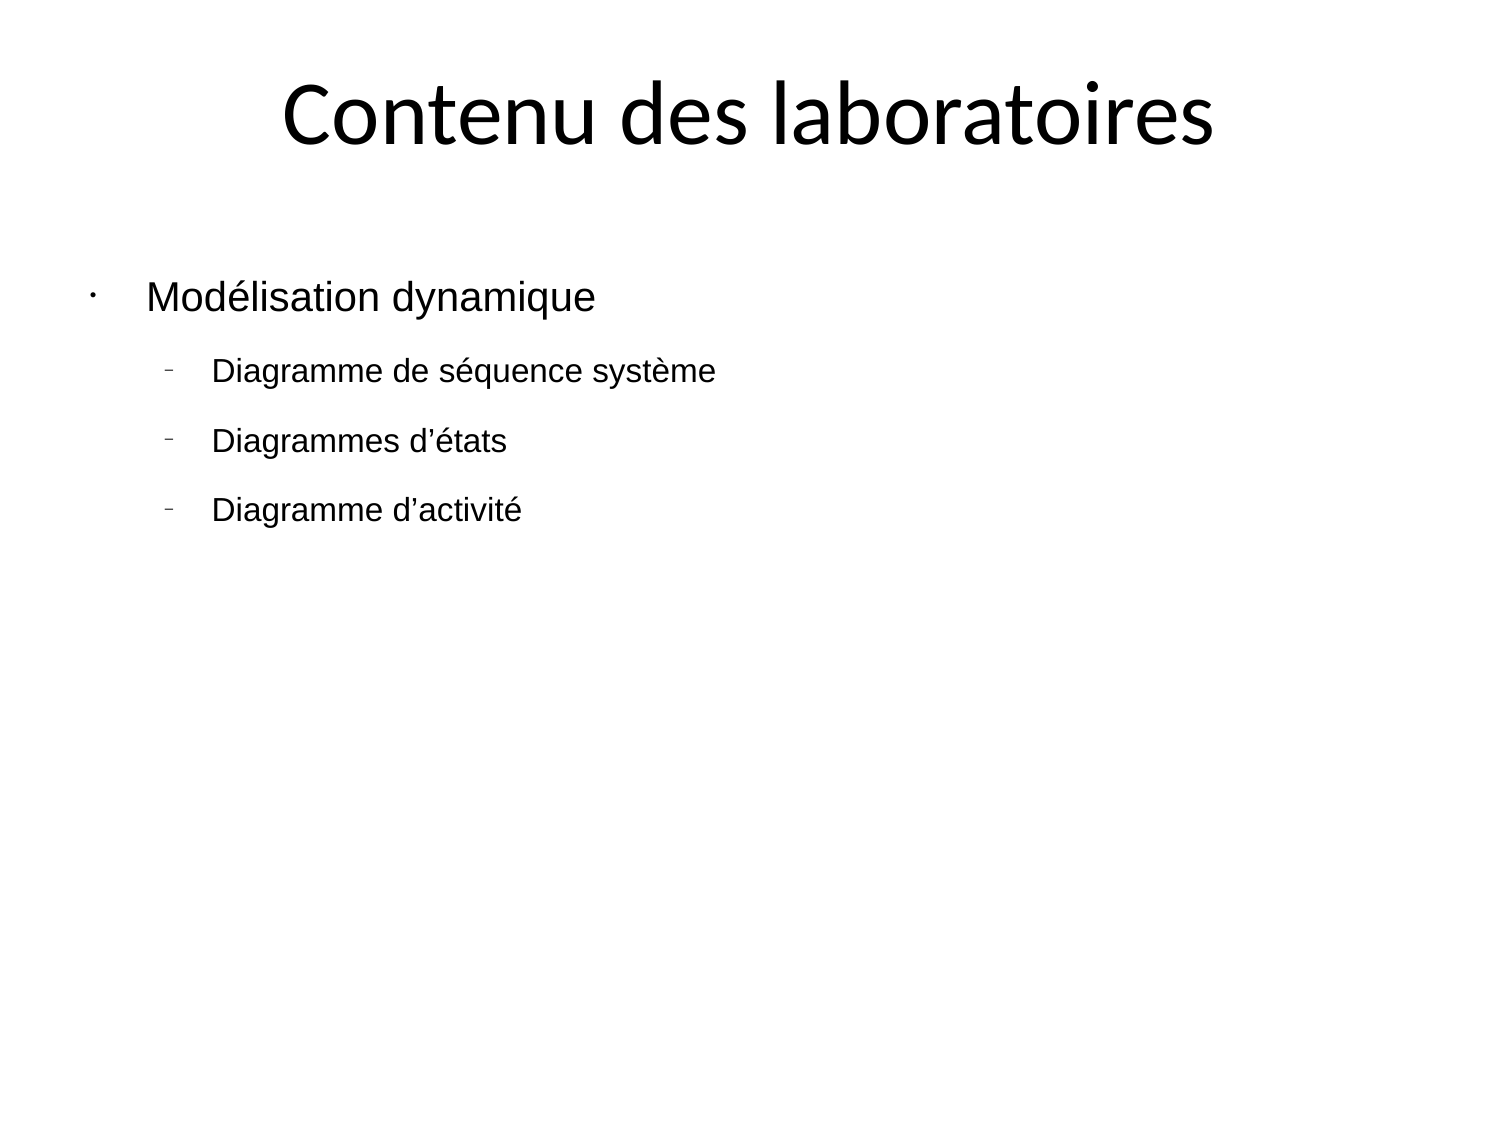

# Contenu des laboratoires
Modélisation dynamique
Diagramme de séquence système
Diagrammes d’états
Diagramme d’activité